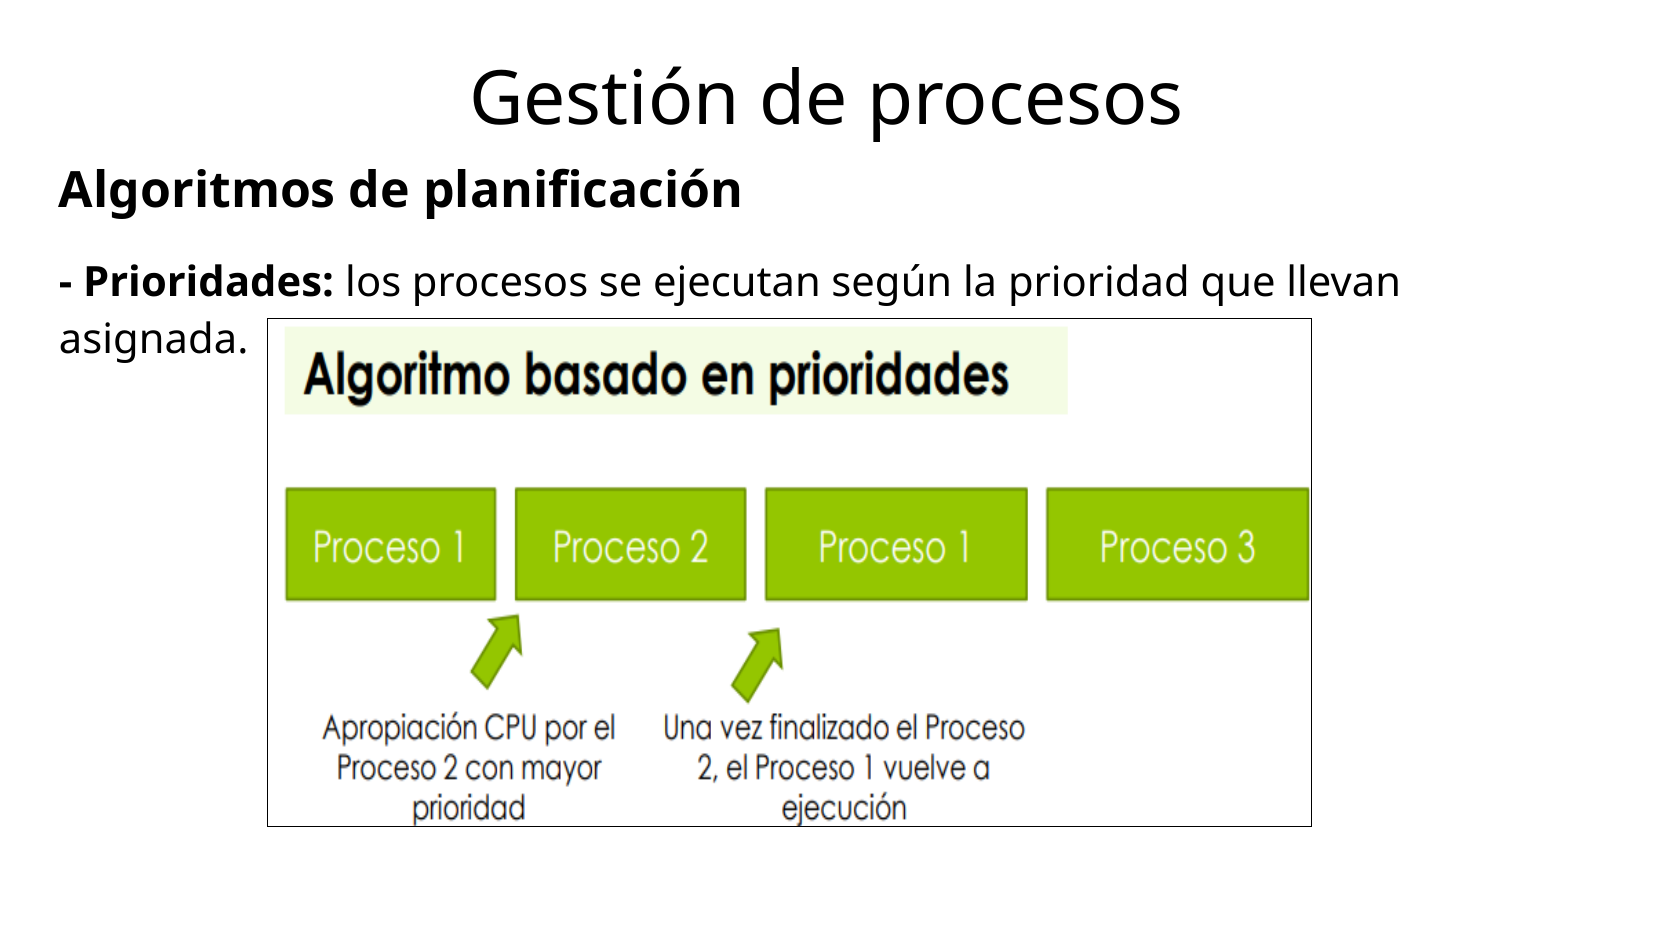

# Gestión de procesos
Algoritmos de planificación
- Prioridades: los procesos se ejecutan según la prioridad que llevan asignada.